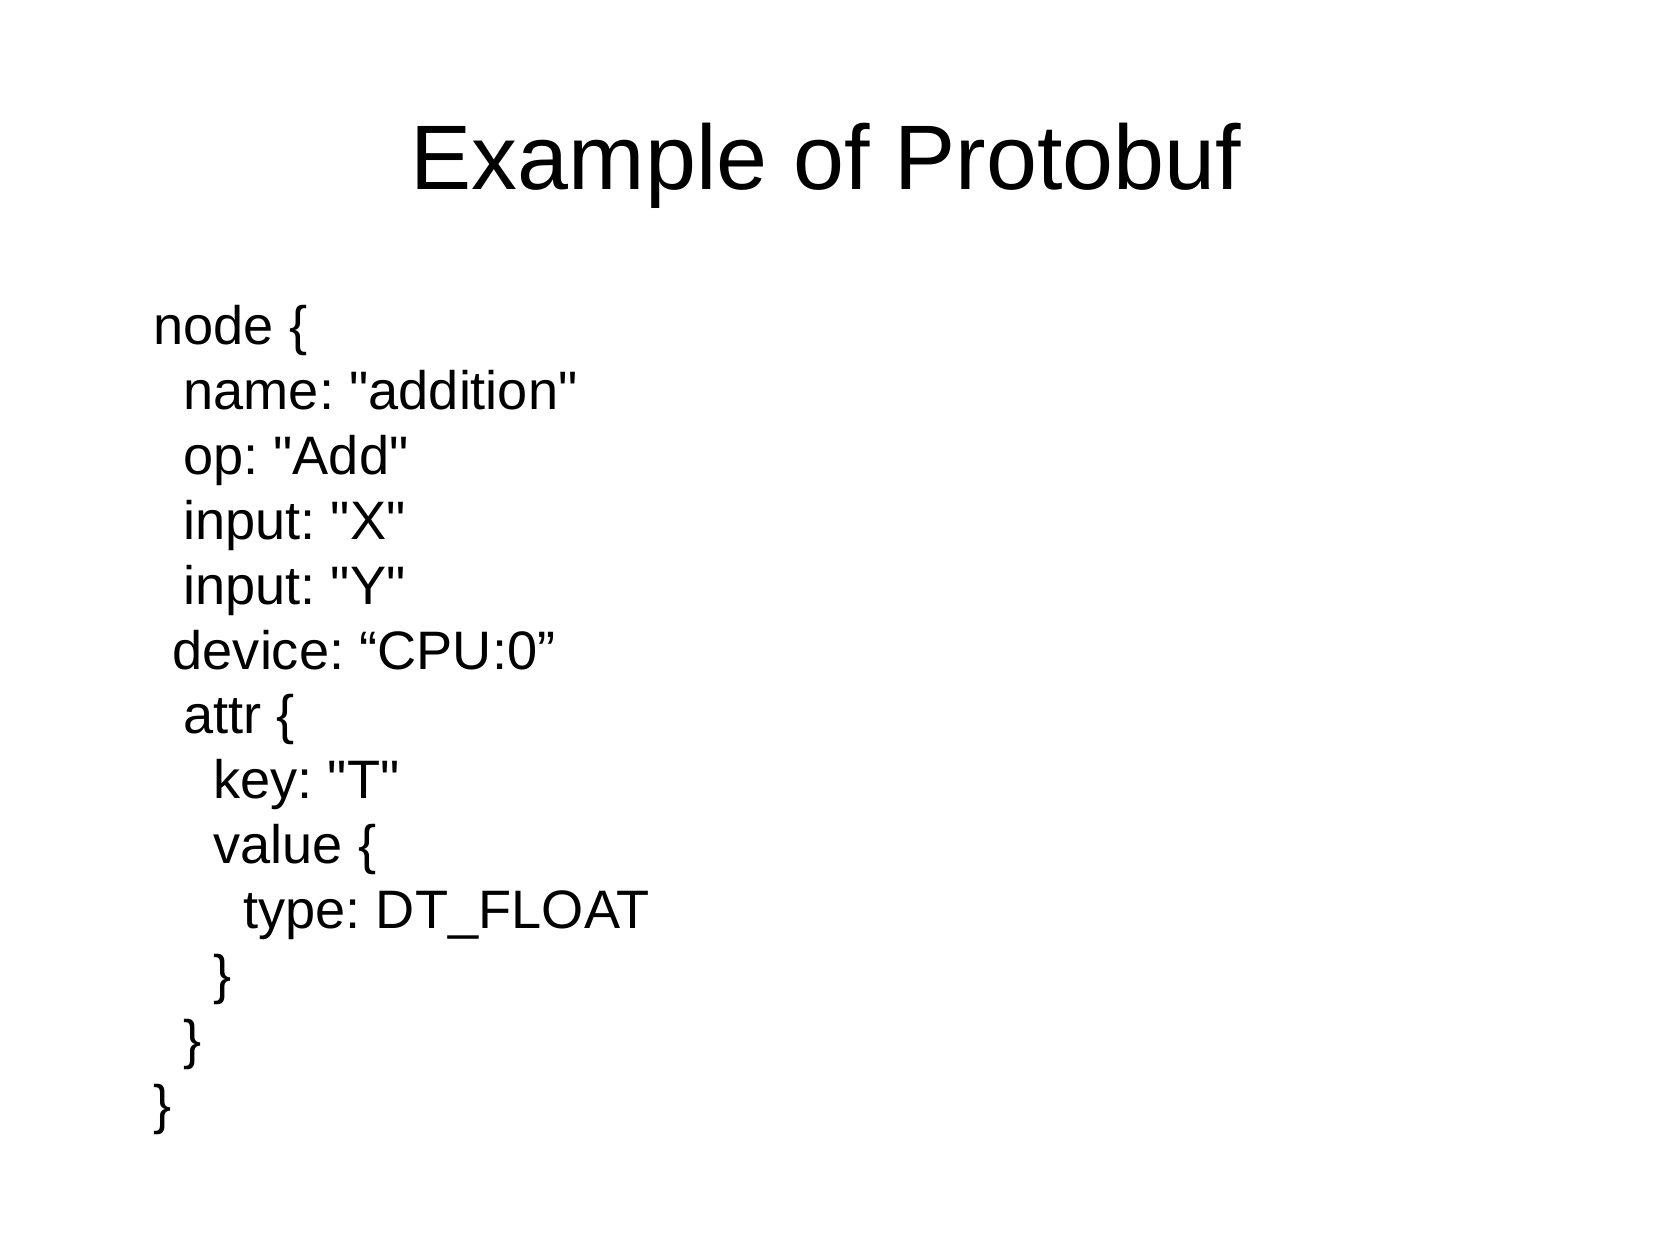

Example of Protobuf
node {
 name: "addition"
 op: "Add"
 input: "X"
 input: "Y"
 device: “CPU:0”
 attr {
 key: "T"
 value {
 type: DT_FLOAT
 }
 }
}